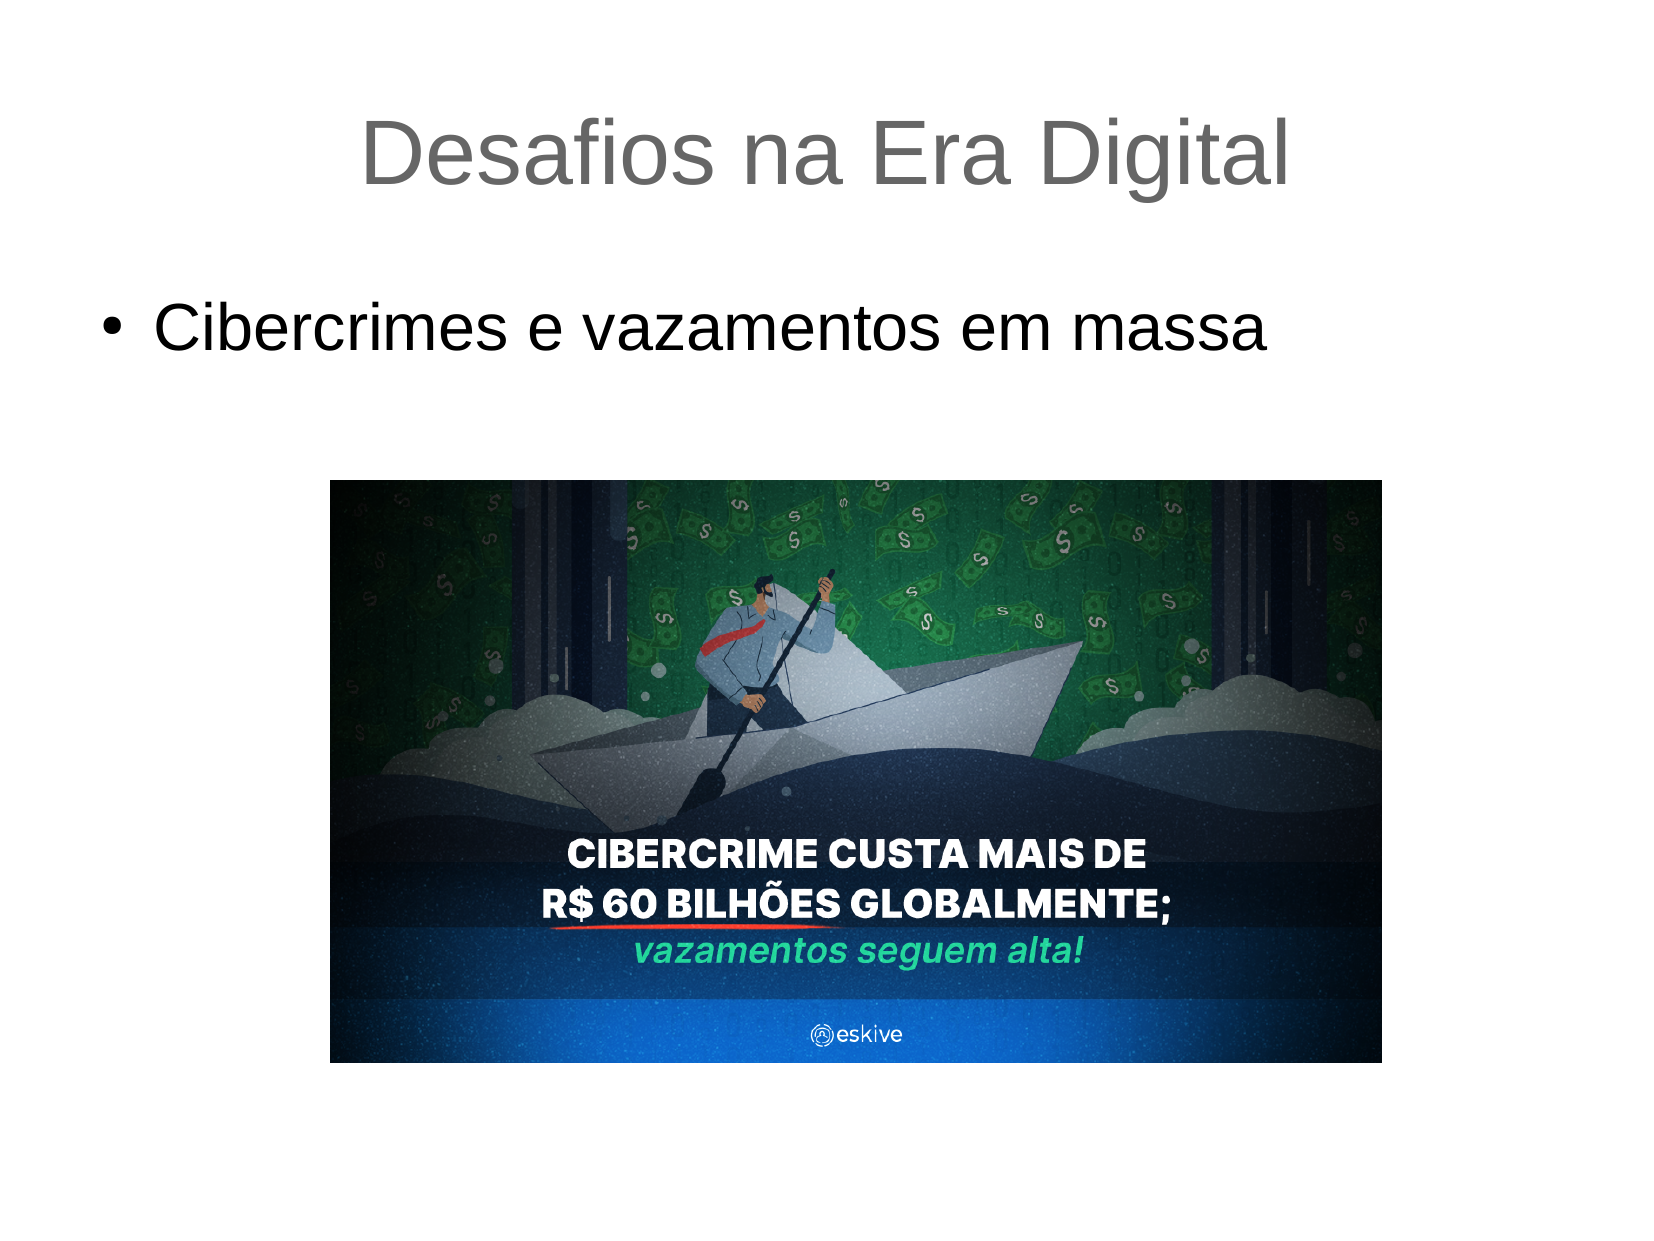

# Desafios na Era Digital
Cibercrimes e vazamentos em massa